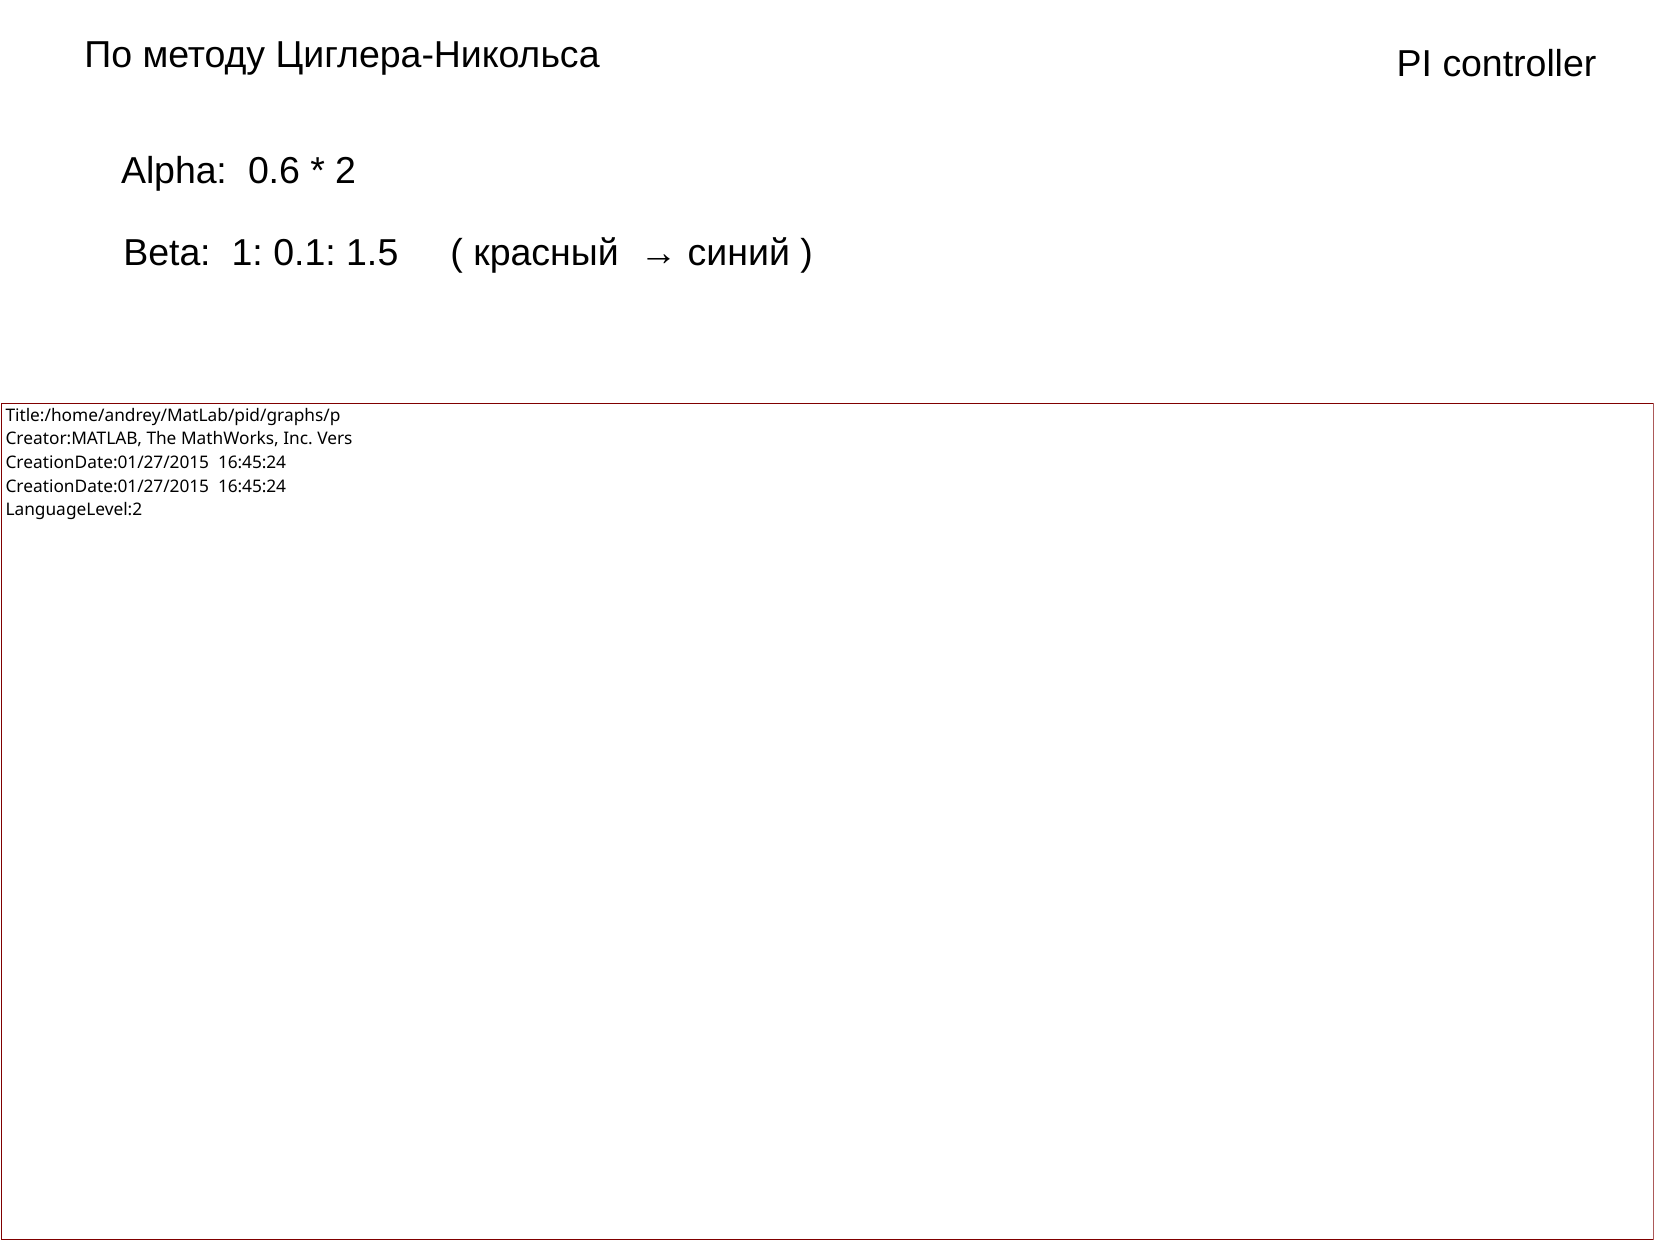

По методу Циглера-Никольса
PI controller
Alpha: 0.6 * 2
Beta: 1: 0.1: 1.5 ( красный → синий )